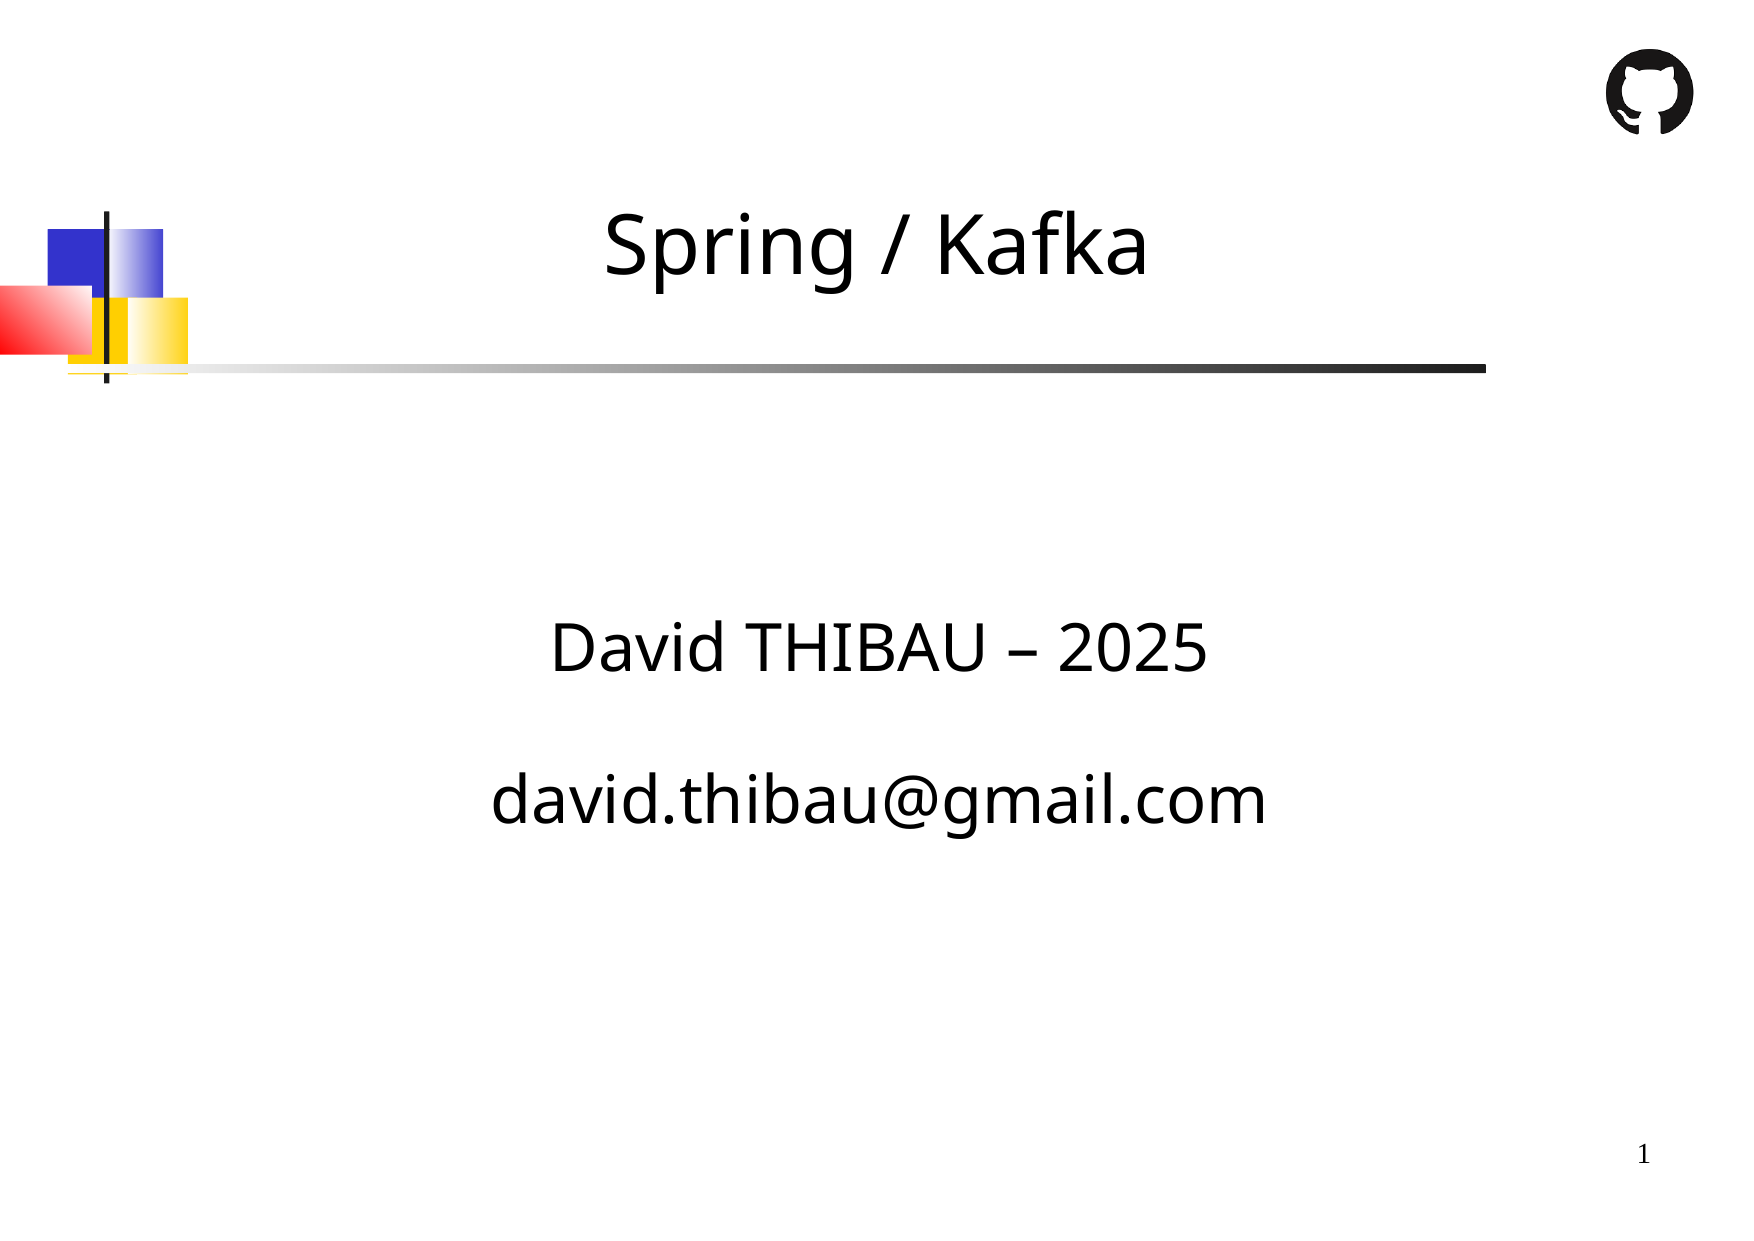

# Spring / Kafka
David THIBAU – 2025
david.thibau@gmail.com